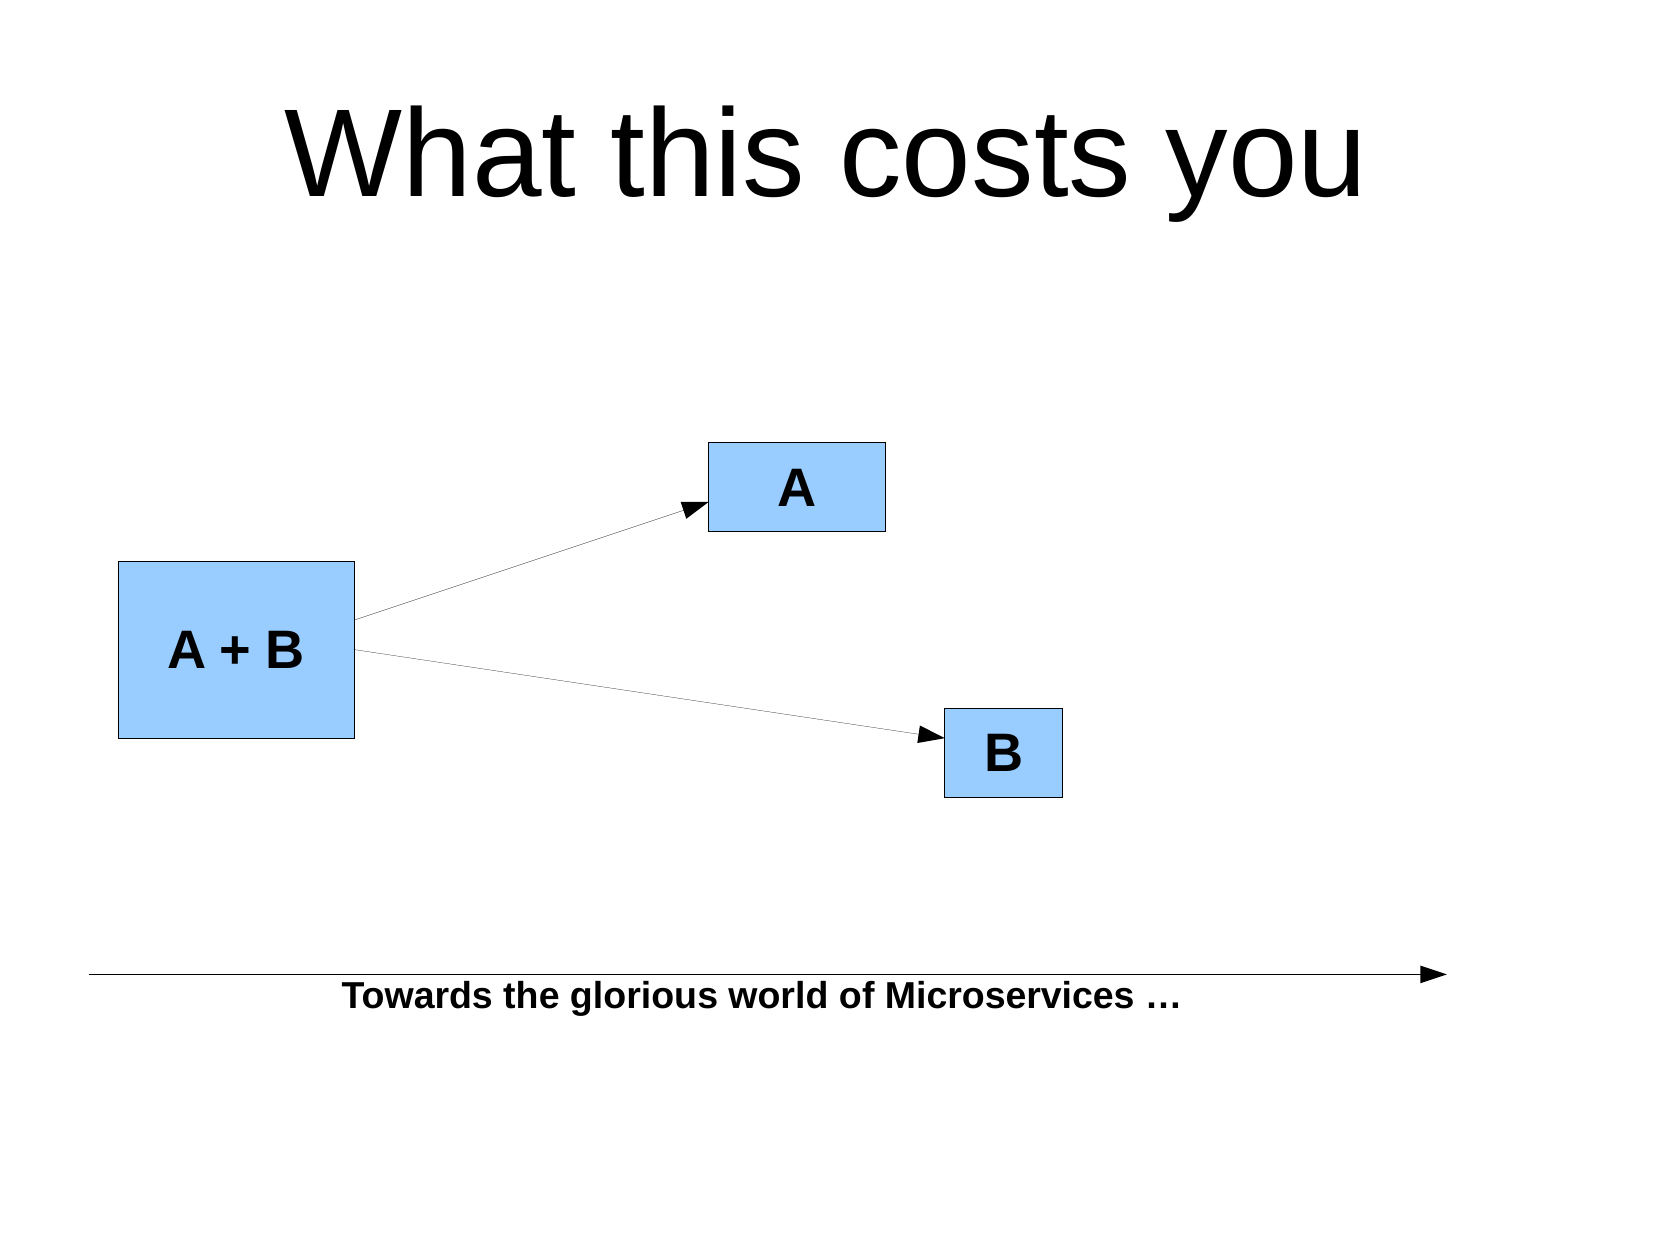

# What this costs you
A
A + B
B
Towards the glorious world of Microservices …